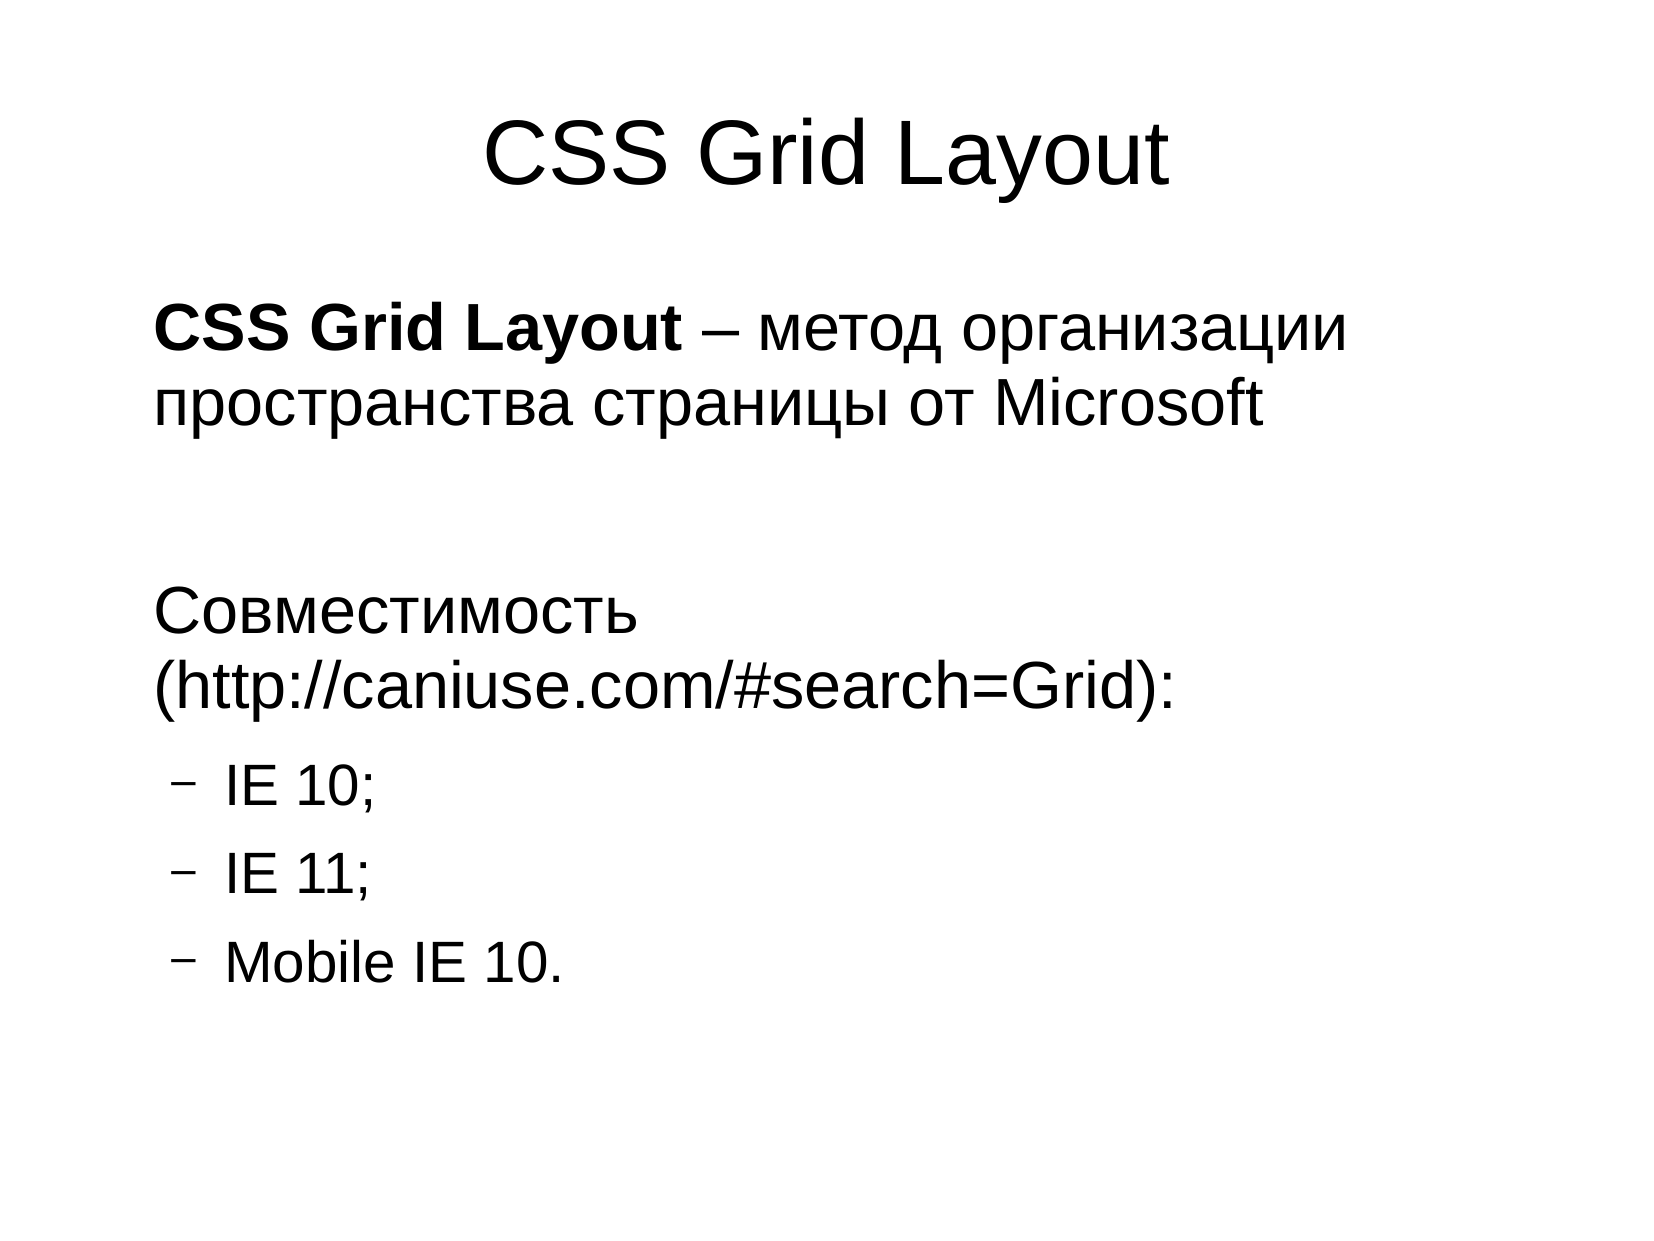

# CSS Grid Layout
CSS Grid Layout – метод организации пространства страницы от Microsoft
Совместимость (http://caniuse.com/#search=Grid):
IE 10;
IE 11;
Mobile IE 10.